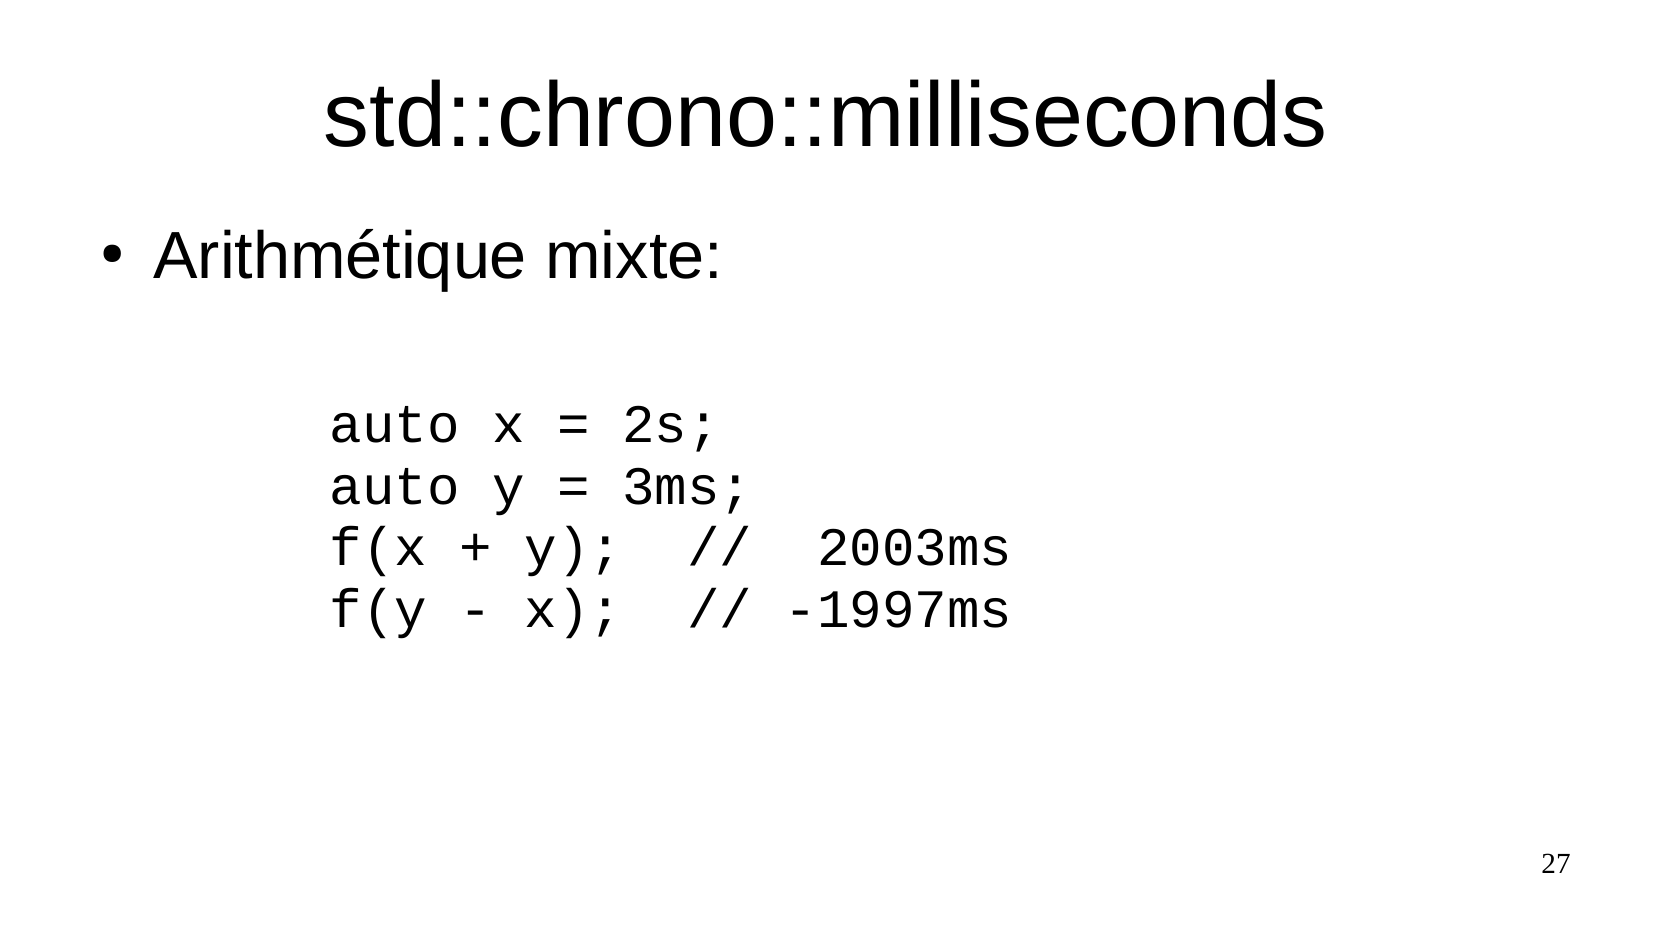

# std::chrono::milliseconds
Arithmétique mixte:
auto x = 2s;
auto y = 3ms;
f(x + y); // 2003ms
f(y - x); // -1997ms
27